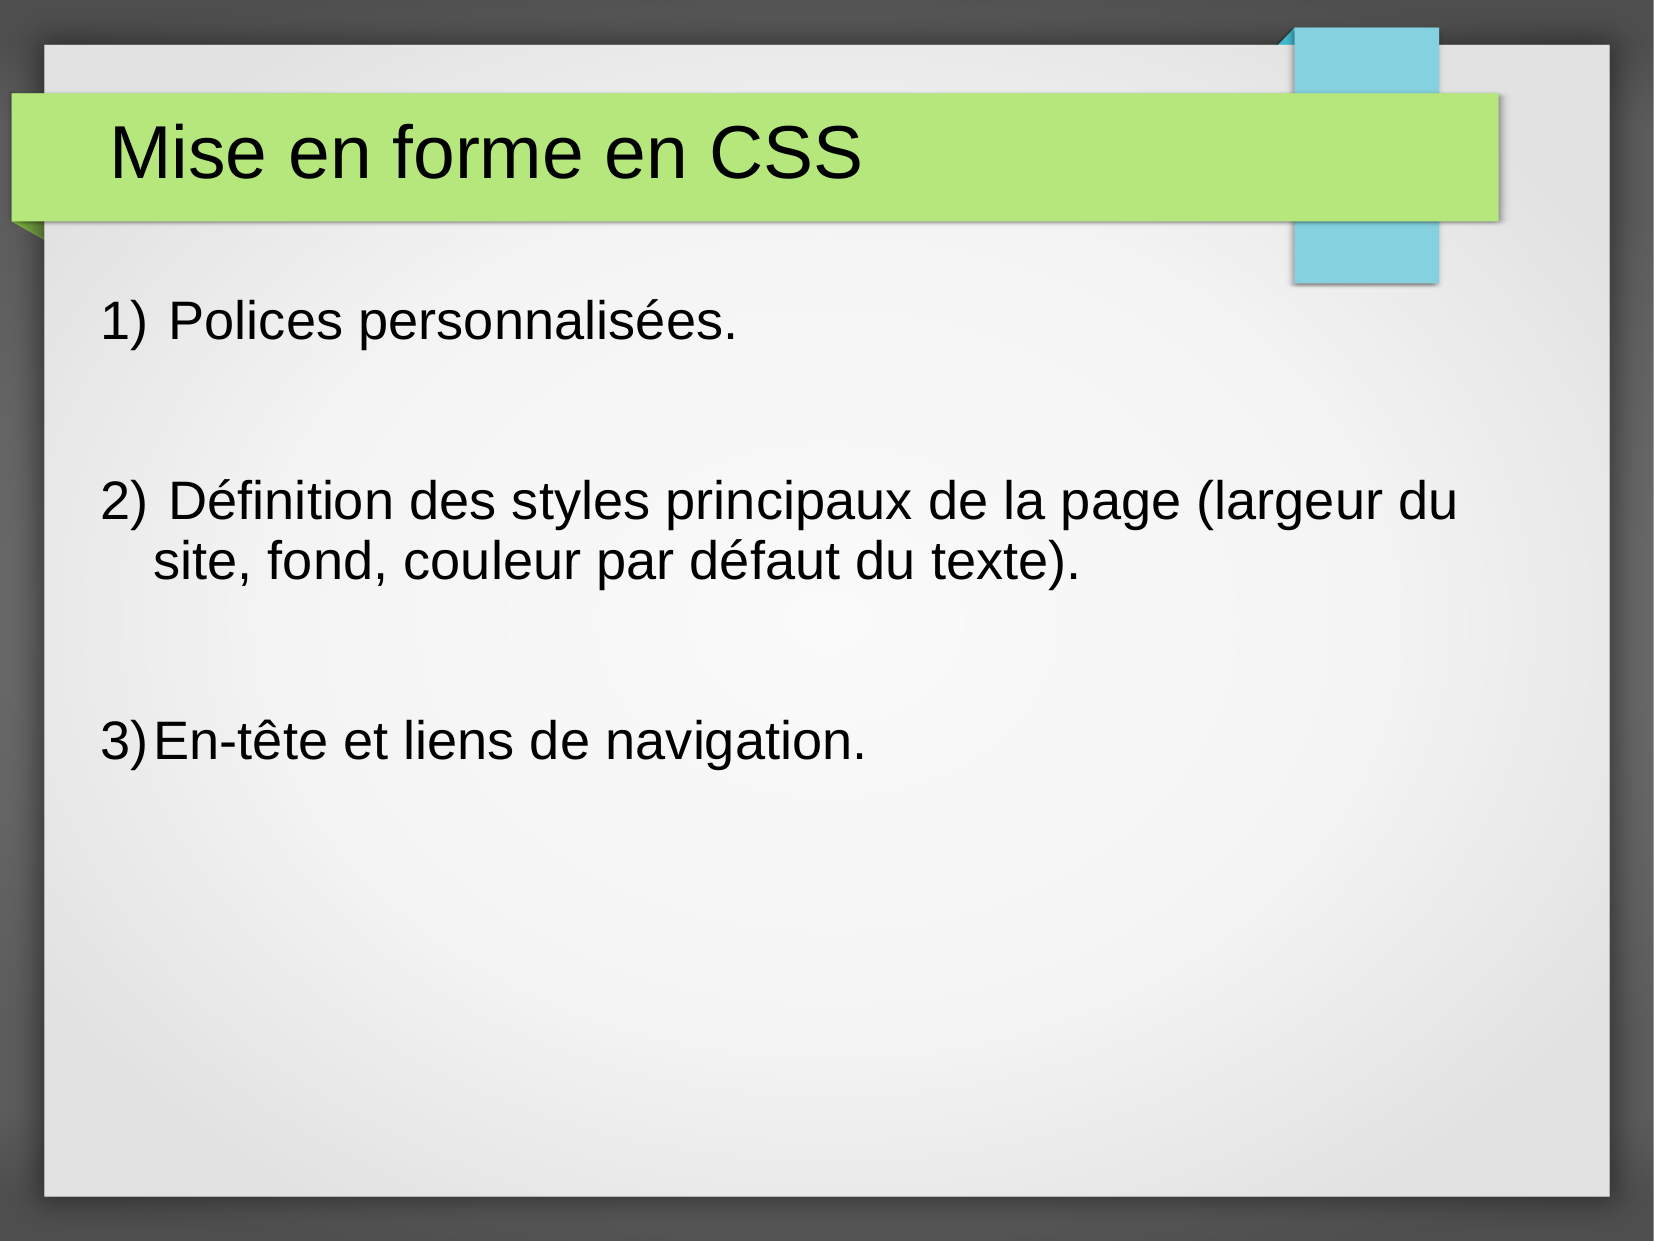

# Mise en forme en CSS
 Polices personnalisées.
 Définition des styles principaux de la page (largeur du site, fond, couleur par défaut du texte).
En-tête et liens de navigation.